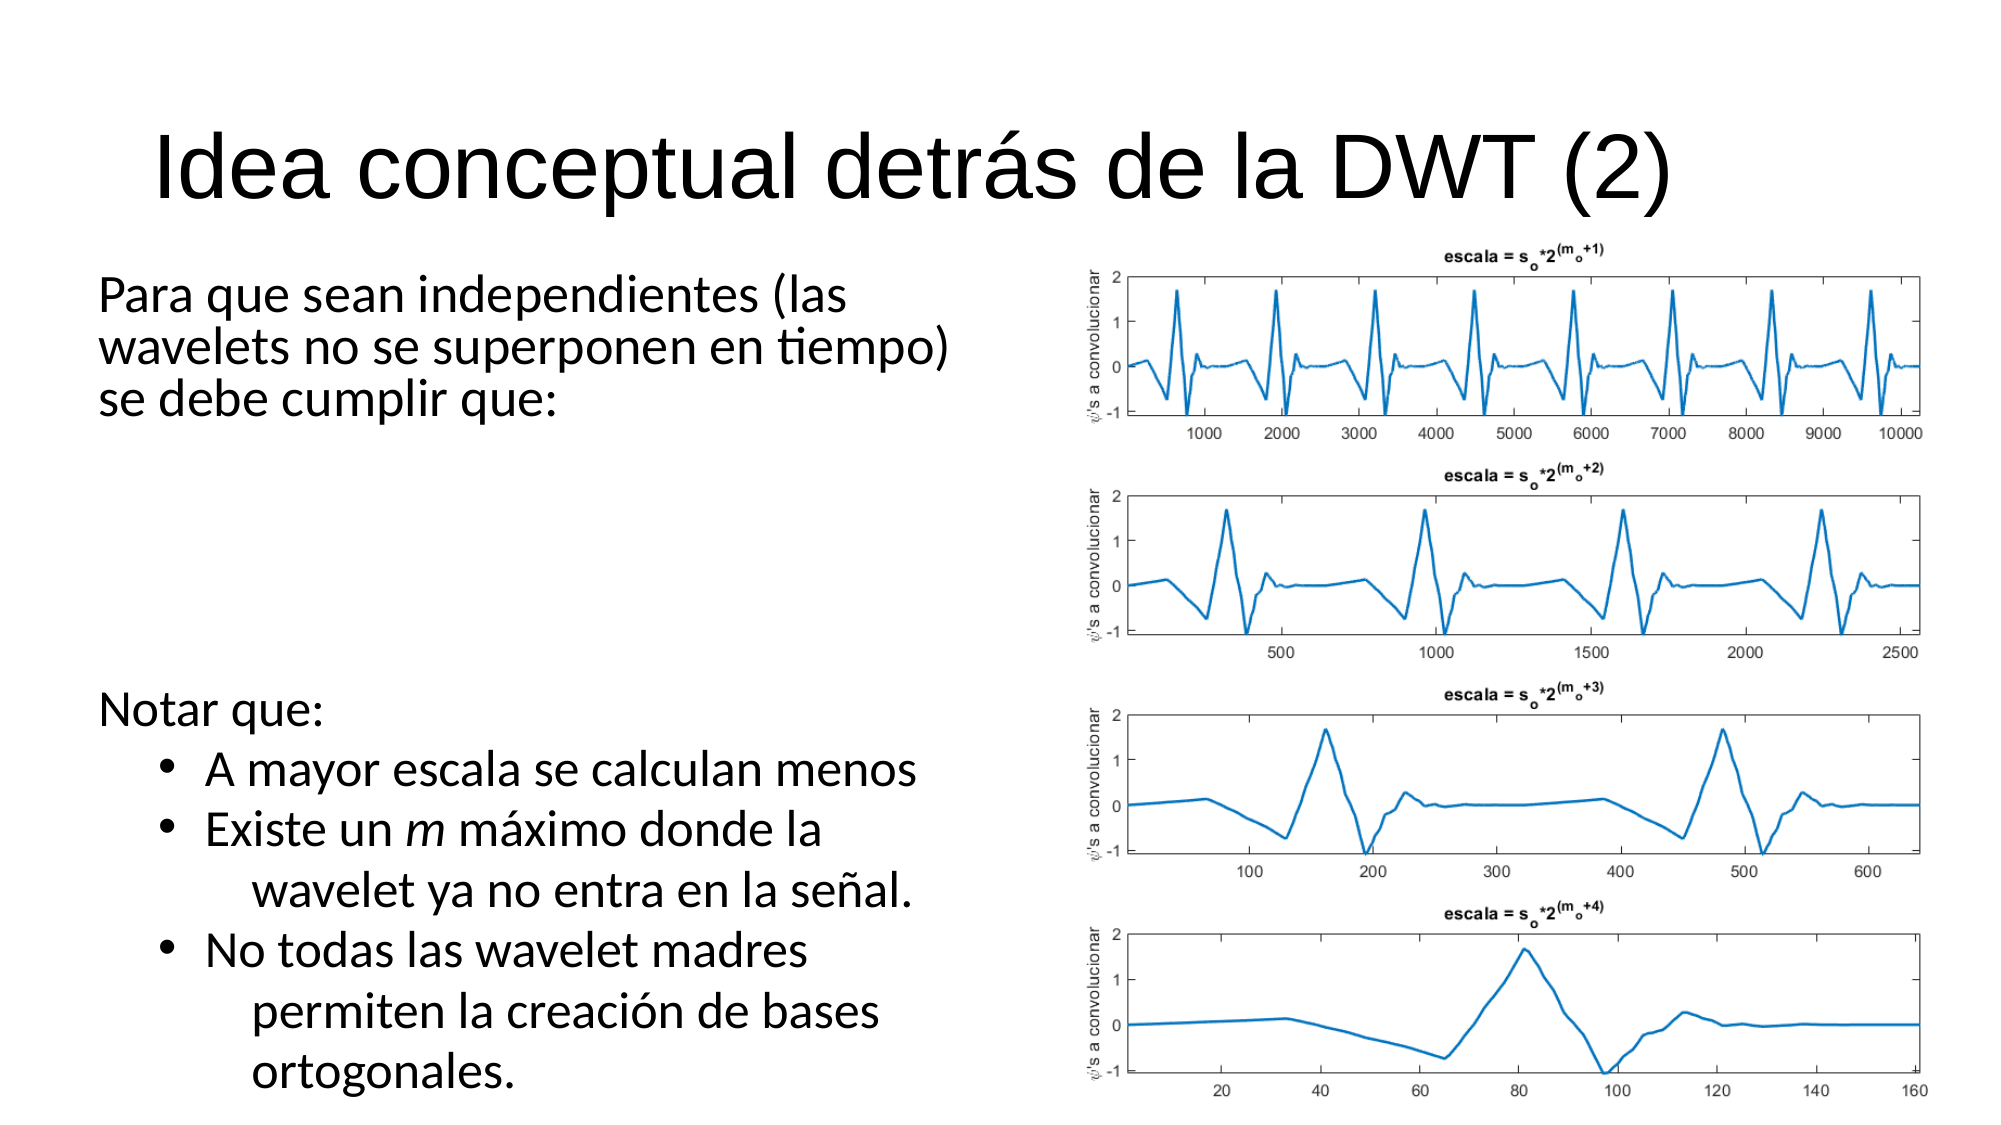

# Idea conceptual detrás de la DWT (2)
Para que sean independientes (las wavelets no se superponen en tiempo) se debe cumplir que:
Notar que:
A mayor escala se calculan menos
Existe un m máximo donde la wavelet ya no entra en la señal.
No todas las wavelet madres permiten la creación de bases ortogonales.